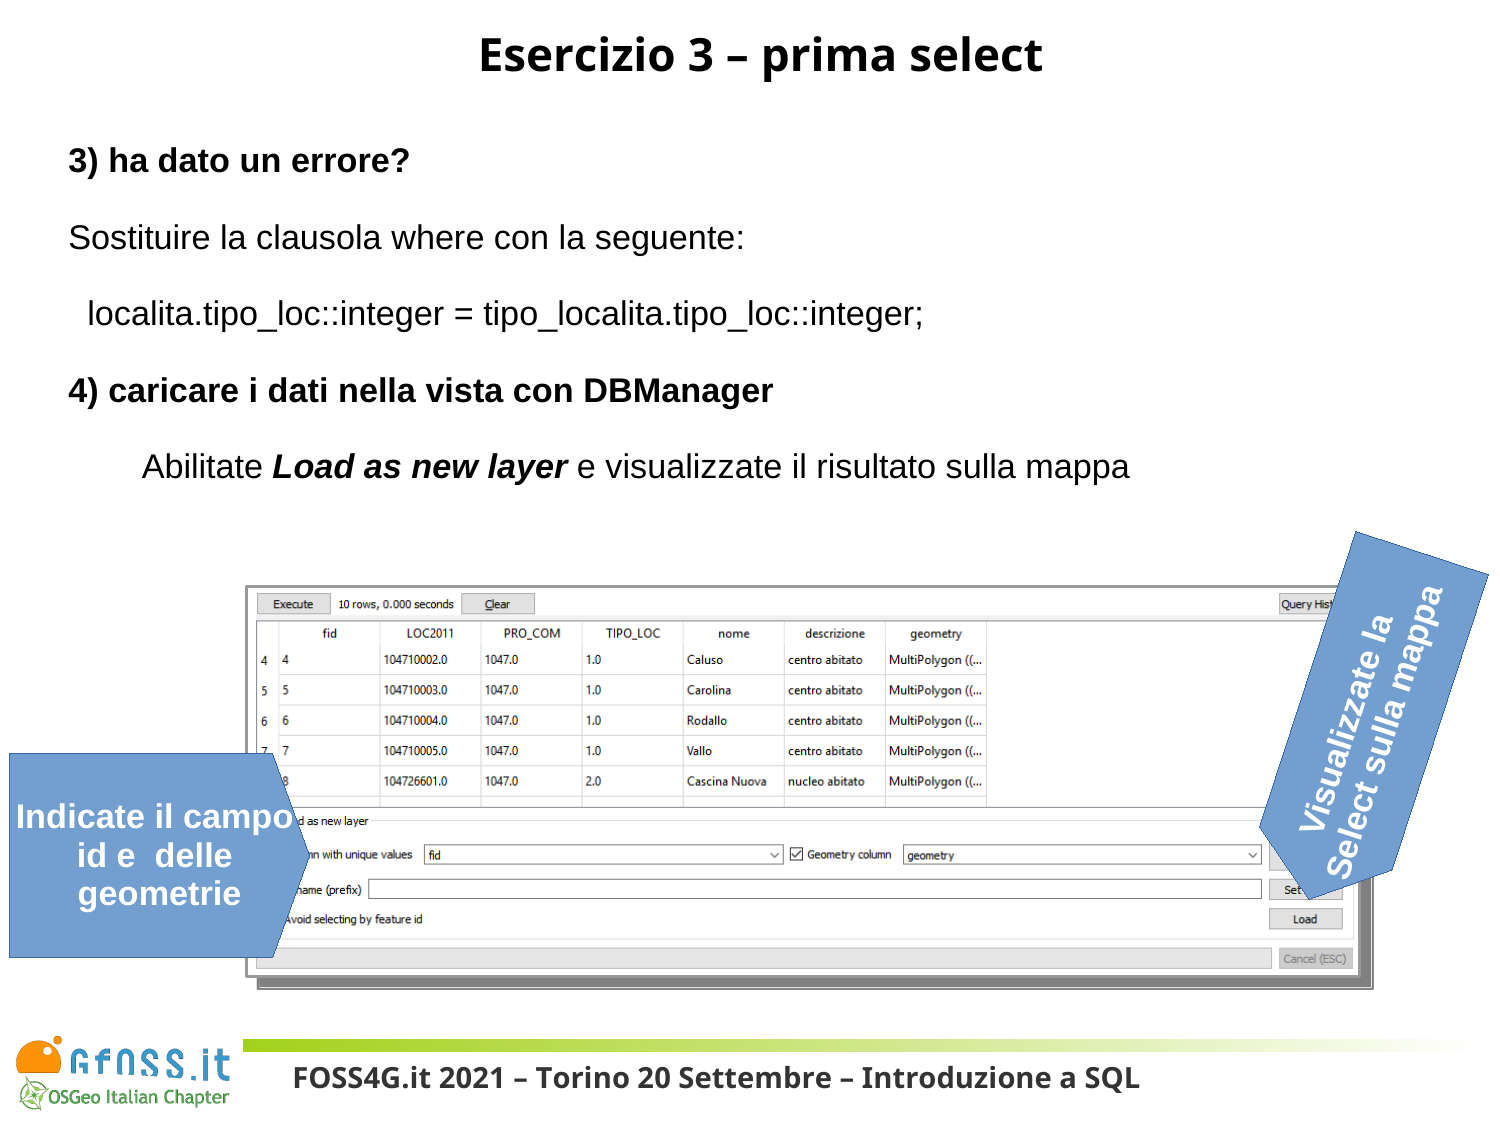

# Esercizio 3 – prima select
3) ha dato un errore?
Sostituire la clausola where con la seguente:
 localita.tipo_loc::integer = tipo_localita.tipo_loc::integer;
4) caricare i dati nella vista con DBManager
Abilitate Load as new layer e visualizzate il risultato sulla mappa
Visualizzate la
Select sulla mappa
Indicate il campo
id e delle
geometrie